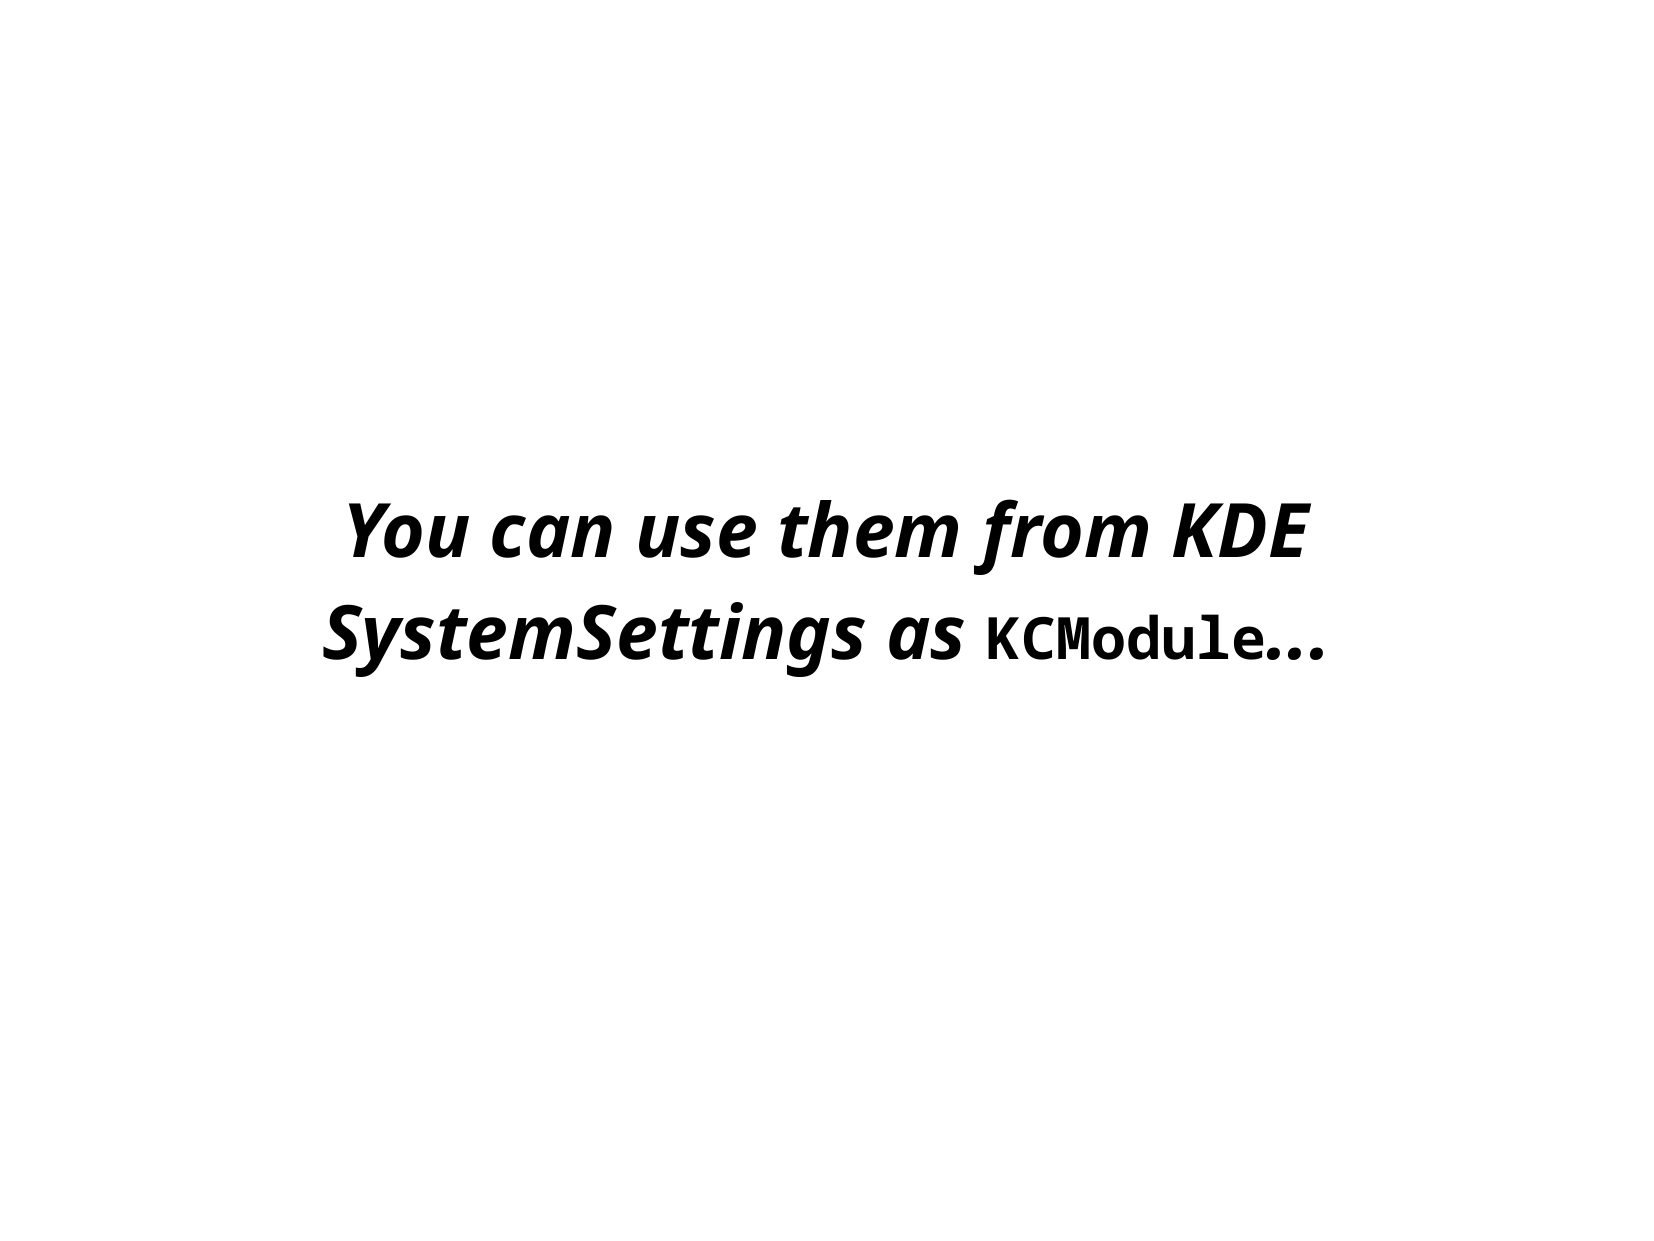

# You can use them from KDE SystemSettings as KCModule...